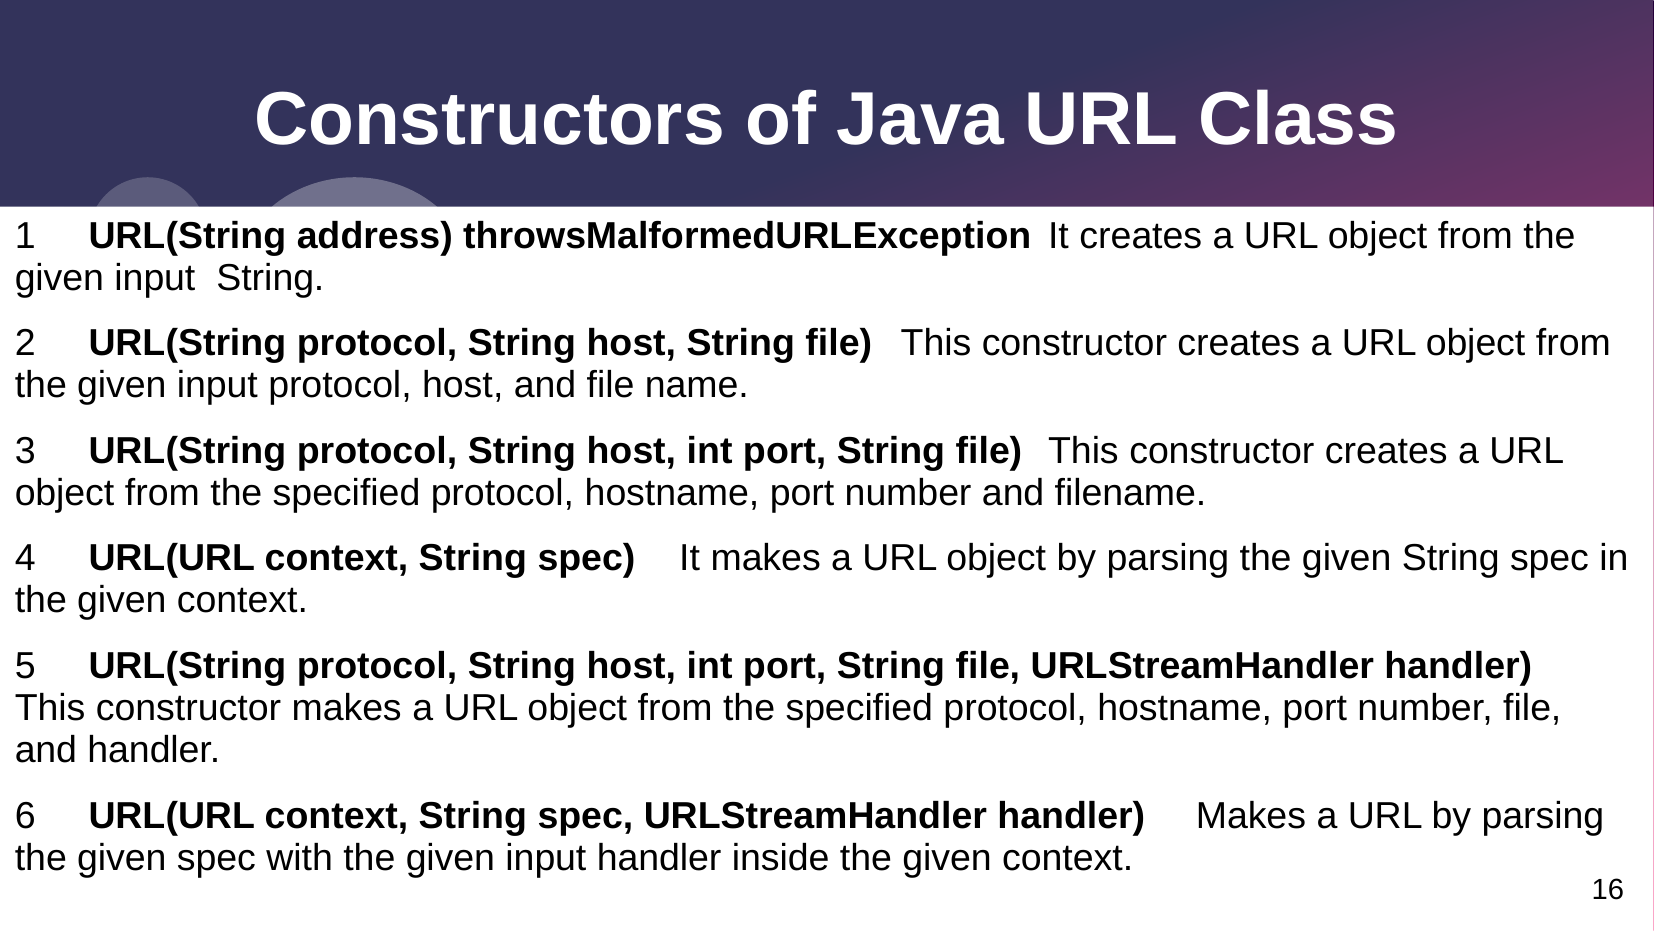

Constructors of Java URL Class
1	URL(String address) throwsMalformedURLException	It creates a URL object from the given input String.
2	URL(String protocol, String host, String file)	This constructor creates a URL object from the given input protocol, host, and file name.
3	URL(String protocol, String host, int port, String file)	This constructor creates a URL object from the specified protocol, hostname, port number and filename.
4	URL(URL context, String spec)	It makes a URL object by parsing the given String spec in the given context.
5	URL(String protocol, String host, int port, String file, URLStreamHandler handler)	This constructor makes a URL object from the specified protocol, hostname, port number, file, and handler.
6	URL(URL context, String spec, URLStreamHandler handler)	Makes a URL by parsing the given spec with the given input handler inside the given context.